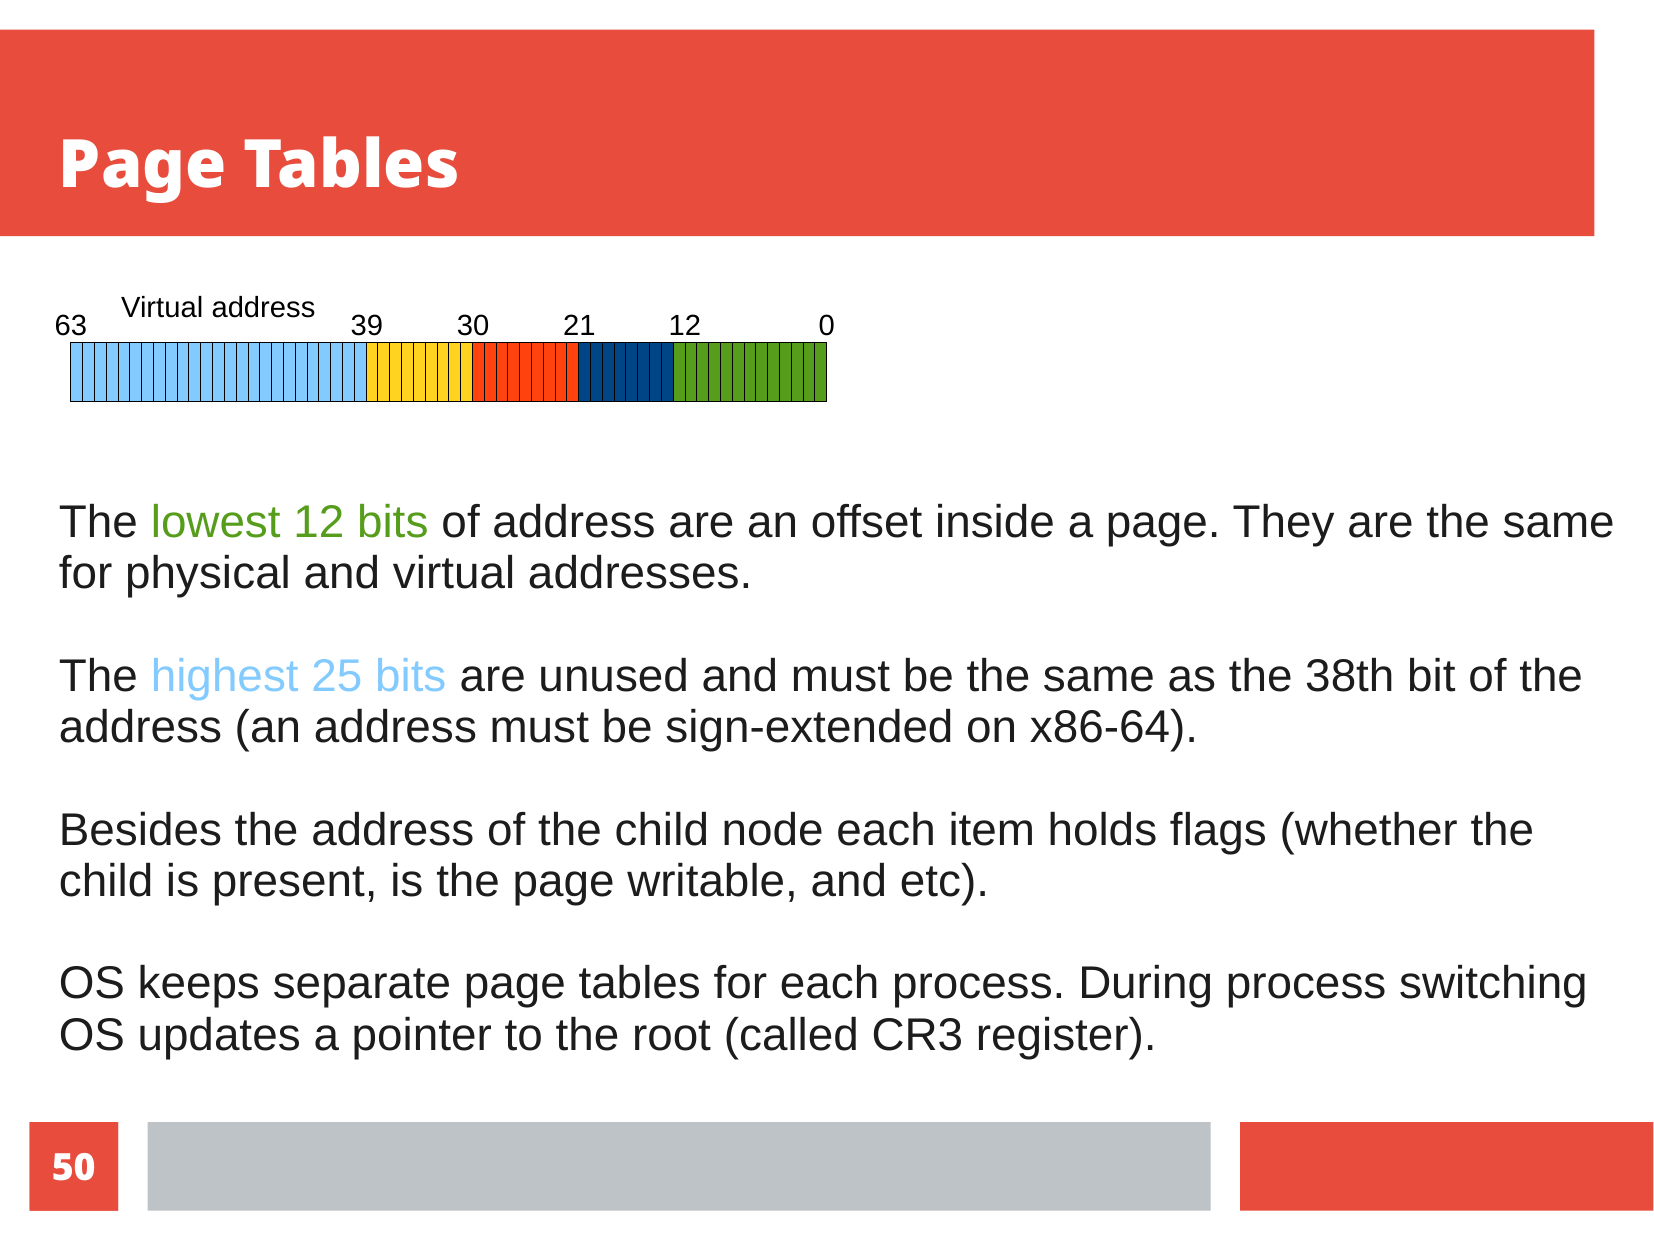

# Page Tables
Virtual address
63
39
30
21
12
0
The lowest 12 bits of address are an offset inside a page. They are the same for physical and virtual addresses.
The highest 25 bits are unused and must be the same as the 38th bit of the address (an address must be sign-extended on x86-64).
Besides the address of the child node each item holds flags (whether the child is present, is the page writable, and etc).
OS keeps separate page tables for each process. During process switching OS updates a pointer to the root (called CR3 register).
50